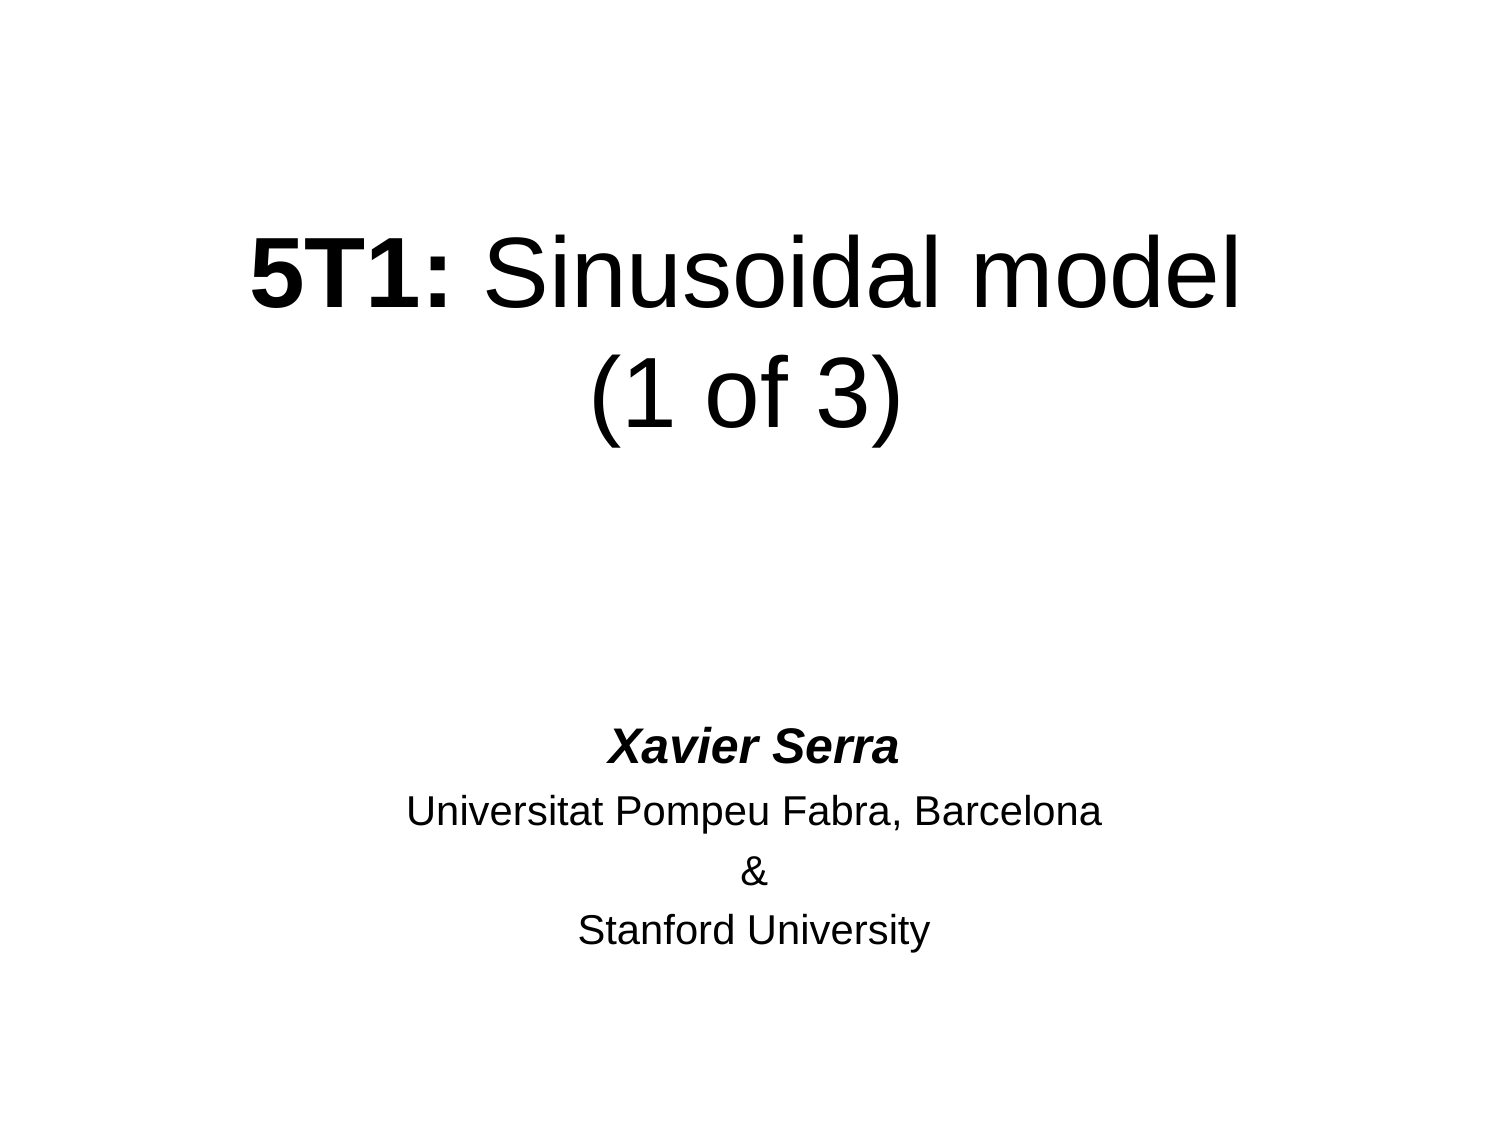

# 5T1: Sinusoidal model (1 of 3)
Xavier Serra
Universitat Pompeu Fabra, Barcelona
&
Stanford University